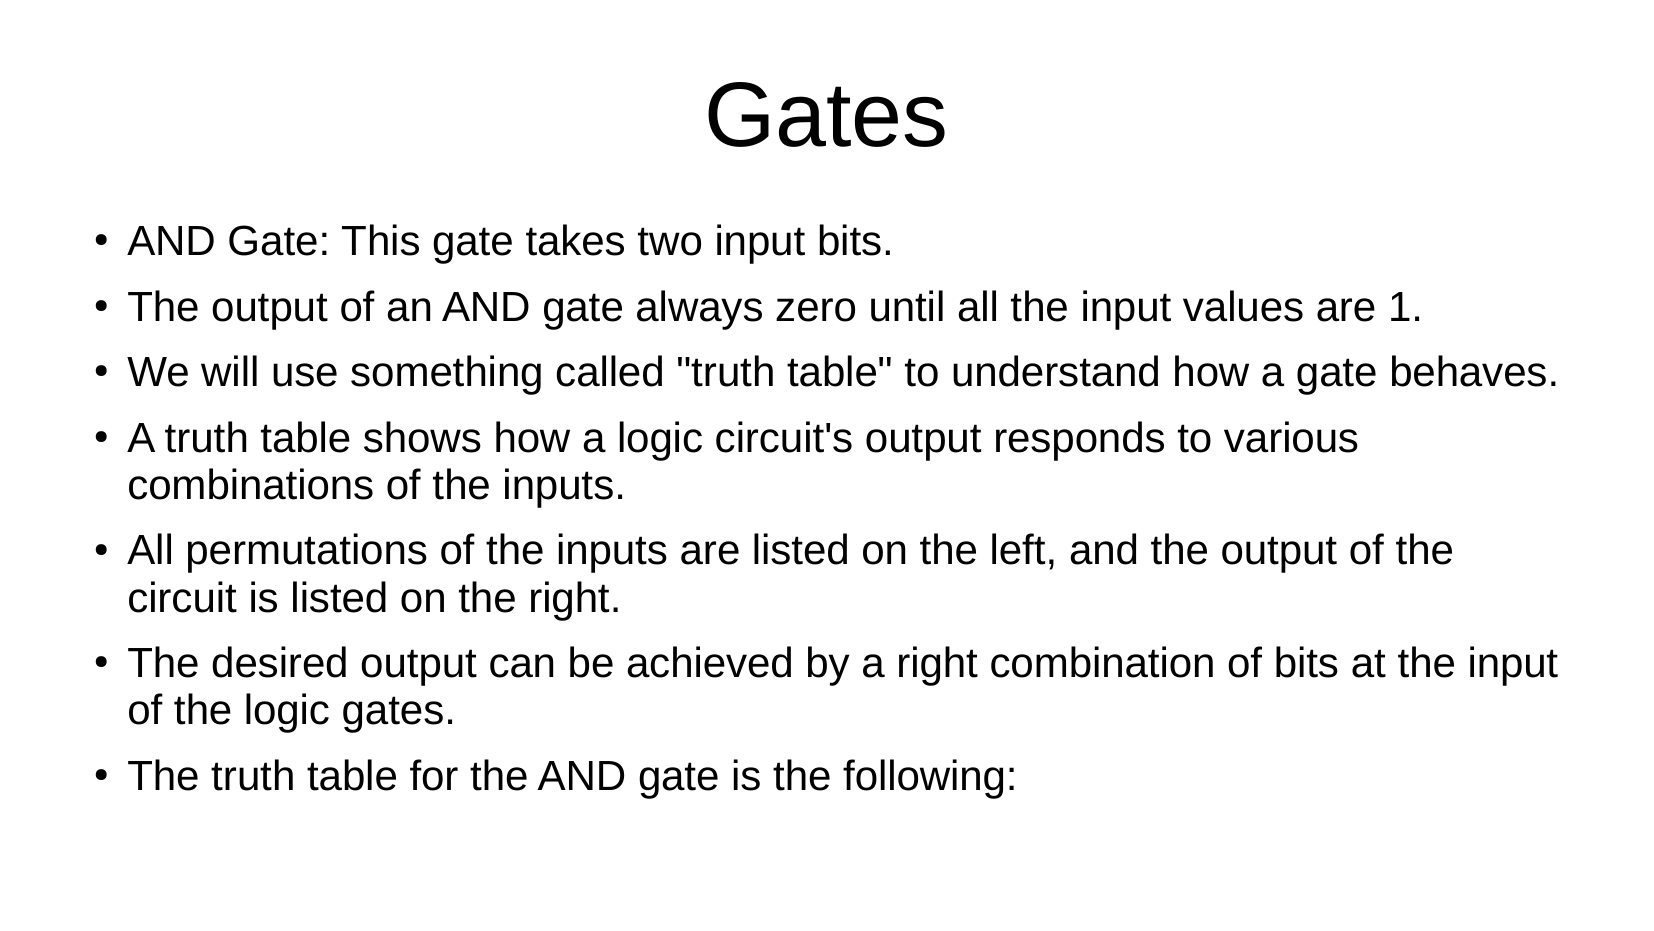

# Gates
AND Gate: This gate takes two input bits.
The output of an AND gate always zero until all the input values are 1.
We will use something called "truth table" to understand how a gate behaves.
A truth table shows how a logic circuit's output responds to various combinations of the inputs.
All permutations of the inputs are listed on the left, and the output of the circuit is listed on the right.
The desired output can be achieved by a right combination of bits at the input of the logic gates.
The truth table for the AND gate is the following: